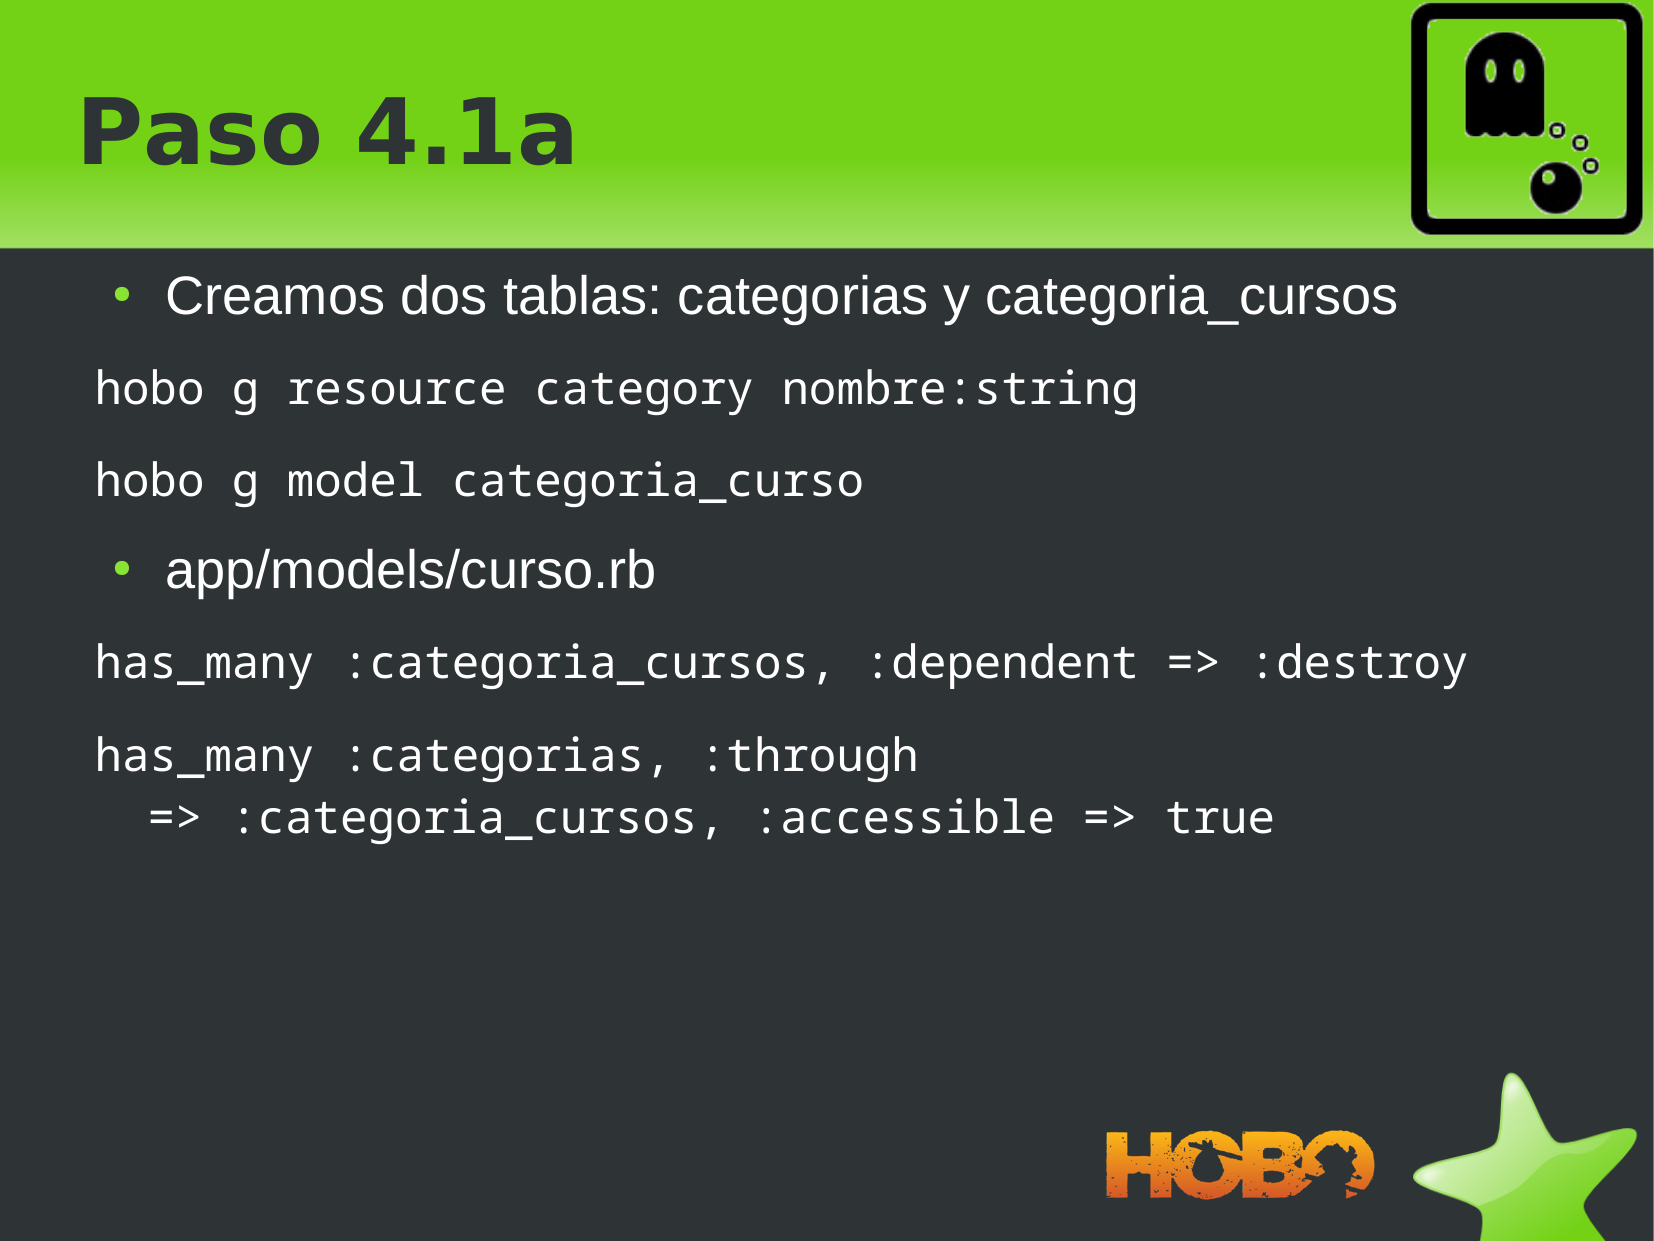

# Paso 4.1a
Creamos dos tablas: categorias y categoria_cursos
hobo g resource category nombre:string
hobo g model categoria_curso
app/models/curso.rb
has_many :categoria_cursos, :dependent => :destroy
has_many :categorias, :through => :categoria_cursos, :accessible => true